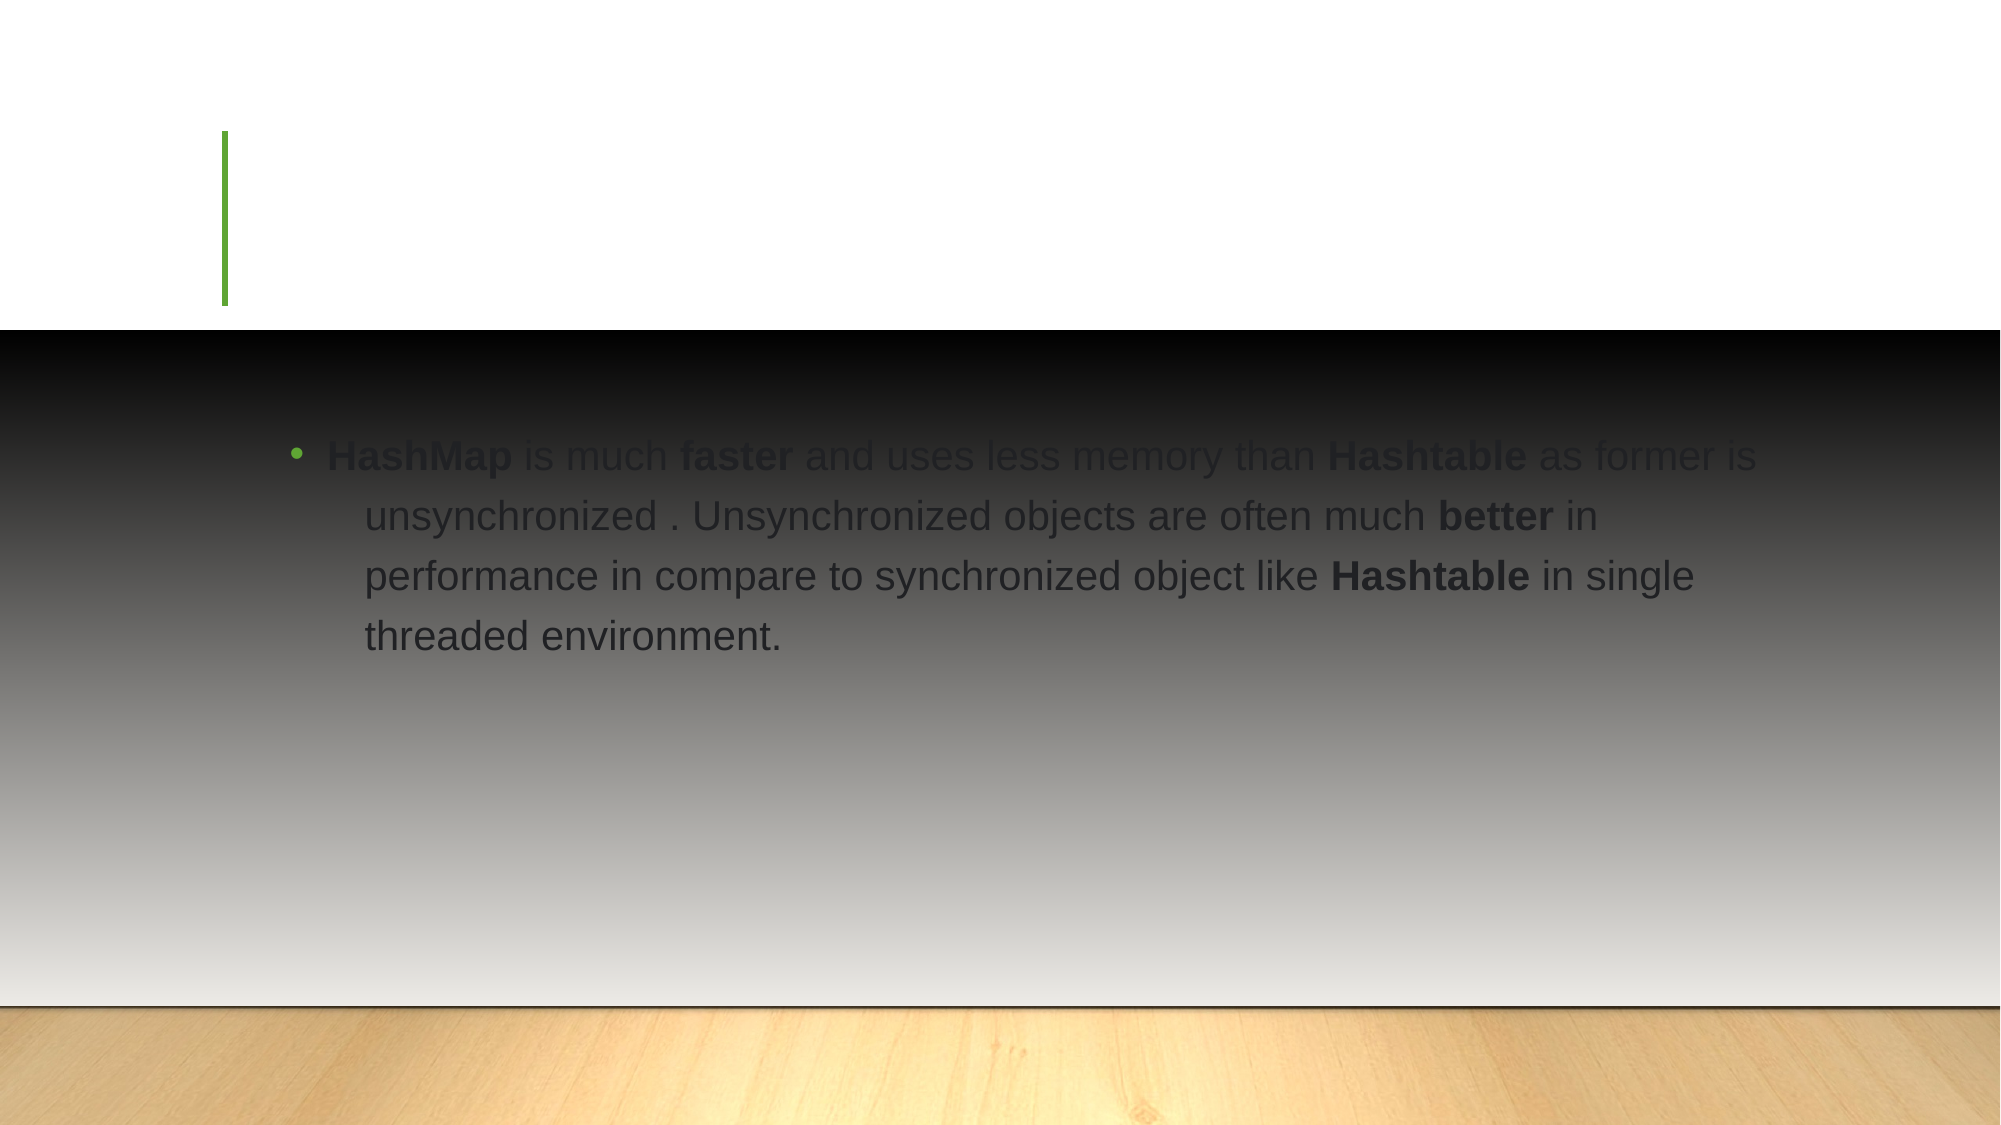

# HashMap is much faster and uses less memory than Hashtable as former is unsynchronized . Unsynchronized objects are often much better in performance in compare to synchronized object like Hashtable in single threaded environment.